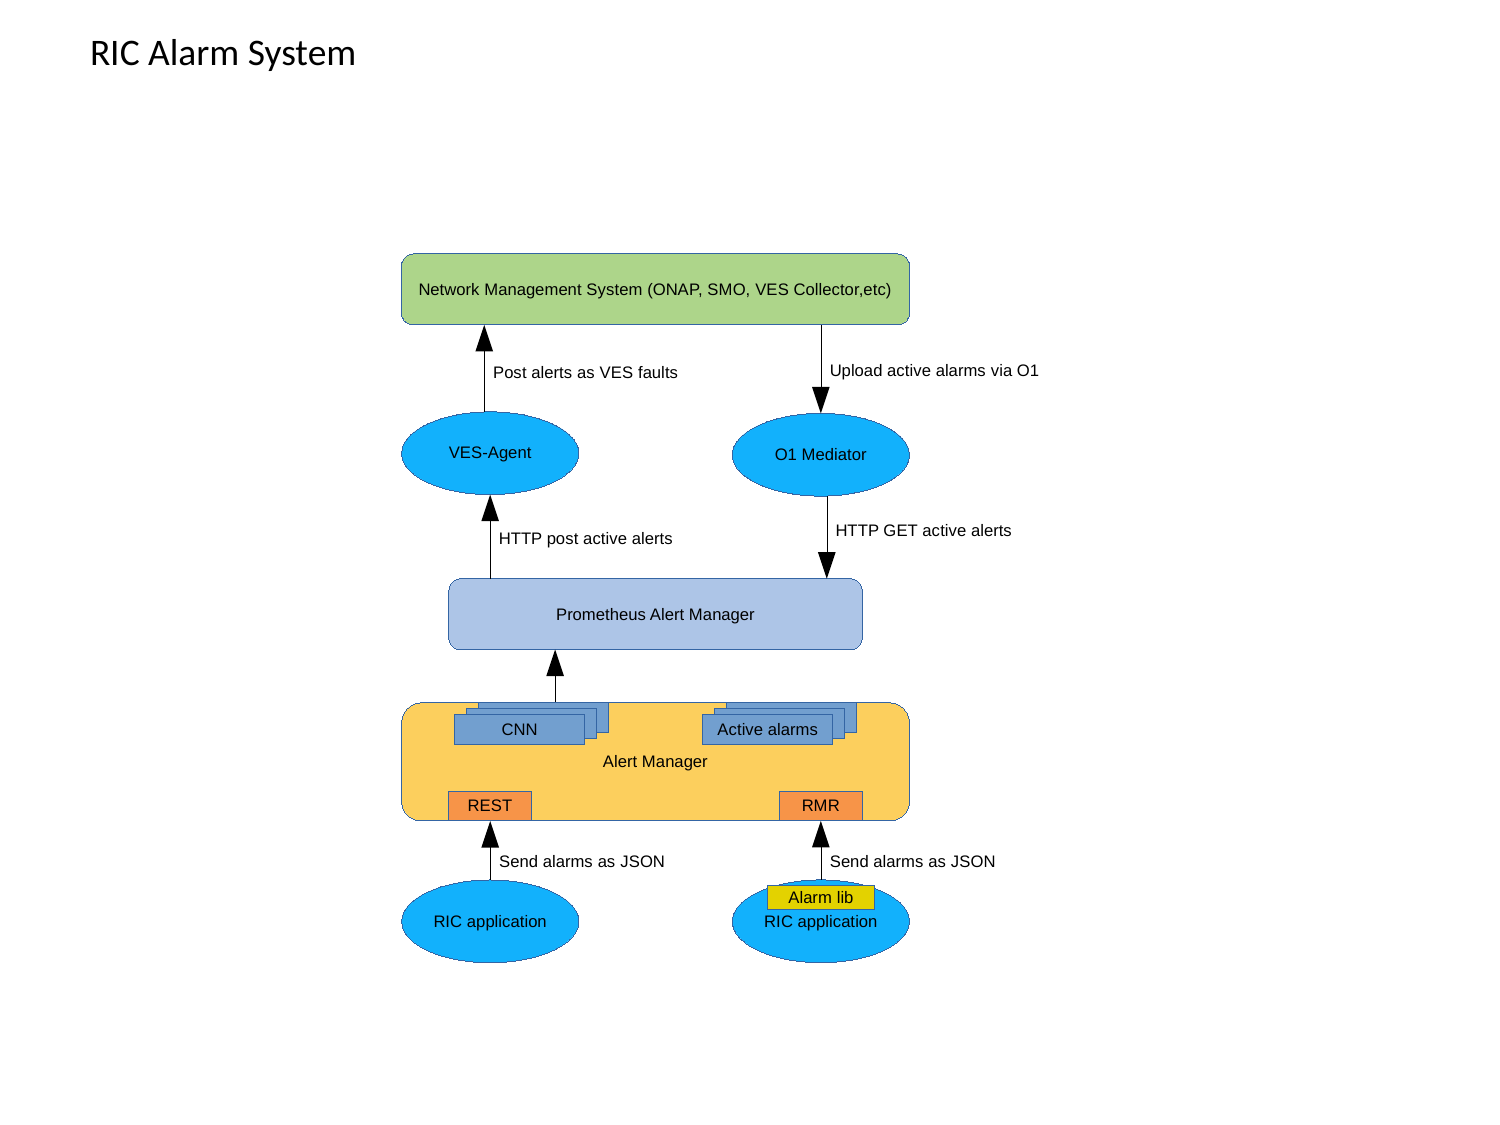

# RIC Alarm System
Network Management System (ONAP, SMO, VES Collector,etc)
Upload active alarms via O1
Post alerts as VES faults
VES-Agent
O1 Mediator
HTTP GET active alerts
HTTP post active alerts
Prometheus Alert Manager
Alert Manager
CNN
Active alarms
REST
RMR
Send alarms as JSON
Send alarms as JSON
RIC application
RIC application
Alarm lib